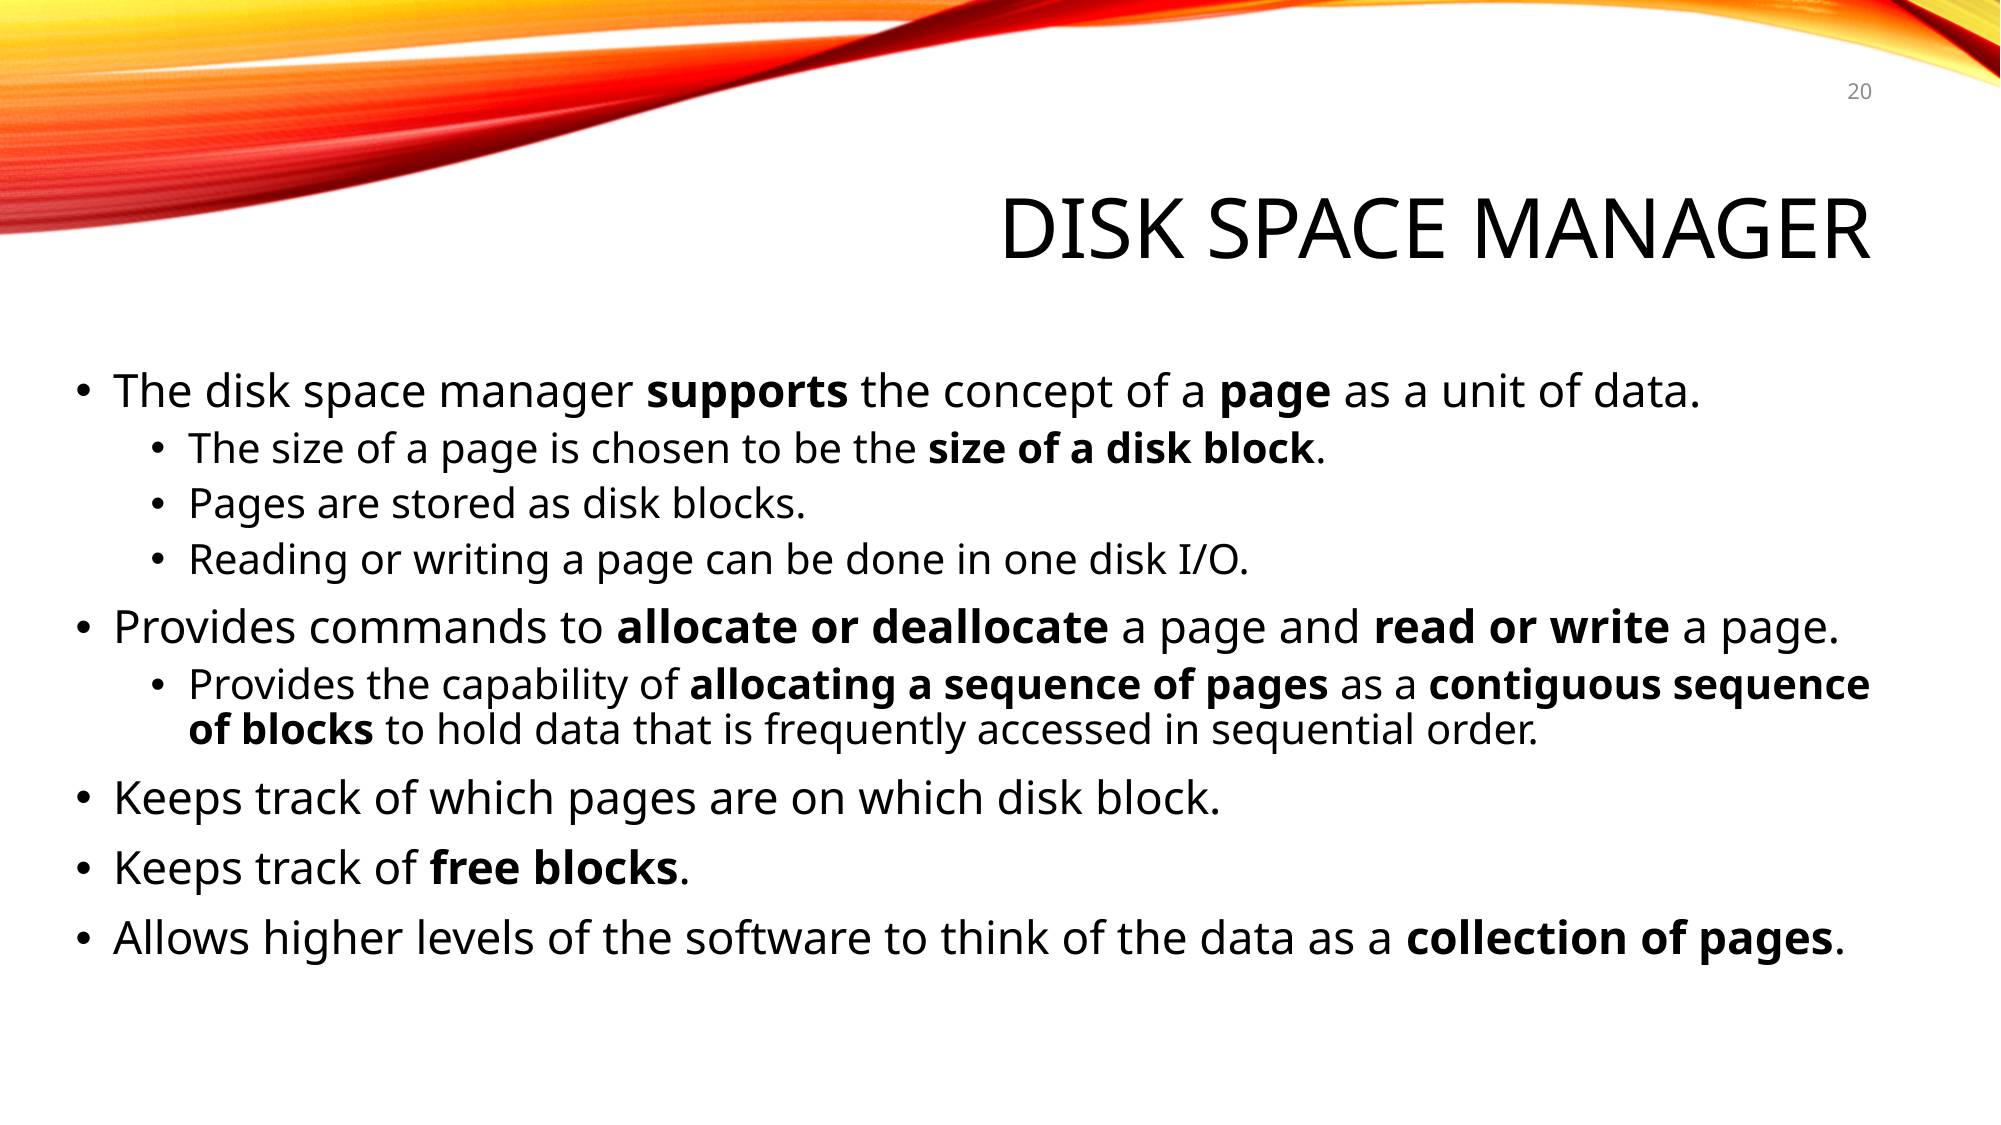

# Disk space manager
The disk space manager supports the concept of a page as a unit of data.
The size of a page is chosen to be the size of a disk block.
Pages are stored as disk blocks.
Reading or writing a page can be done in one disk I/O.
Provides commands to allocate or deallocate a page and read or write a page.
Provides the capability of allocating a sequence of pages as a contiguous sequence of blocks to hold data that is frequently accessed in sequential order.
Keeps track of which pages are on which disk block.
Keeps track of free blocks.
Allows higher levels of the software to think of the data as a collection of pages.